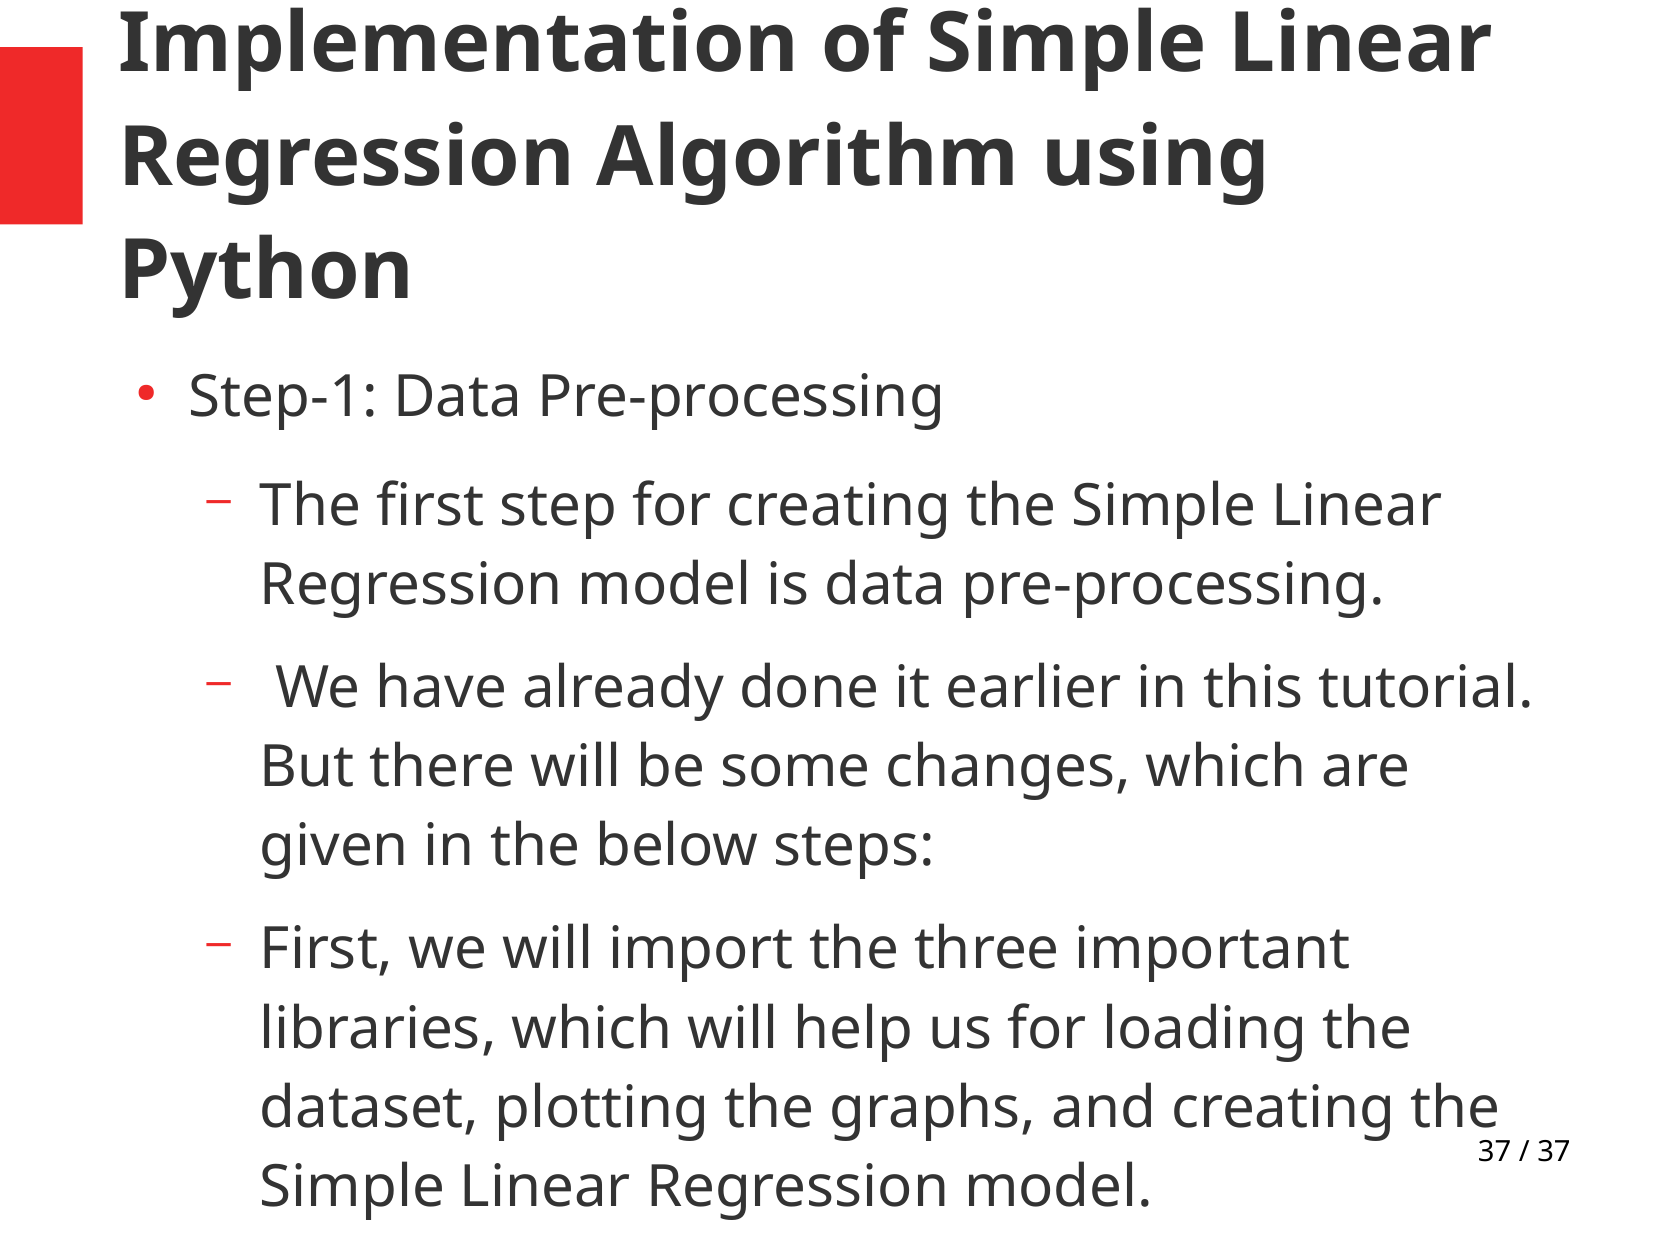

# Implementation of Simple Linear Regression Algorithm using Python
Step-1: Data Pre-processing
The first step for creating the Simple Linear Regression model is data pre-processing.
 We have already done it earlier in this tutorial. But there will be some changes, which are given in the below steps:
First, we will import the three important libraries, which will help us for loading the dataset, plotting the graphs, and creating the Simple Linear Regression model.
37